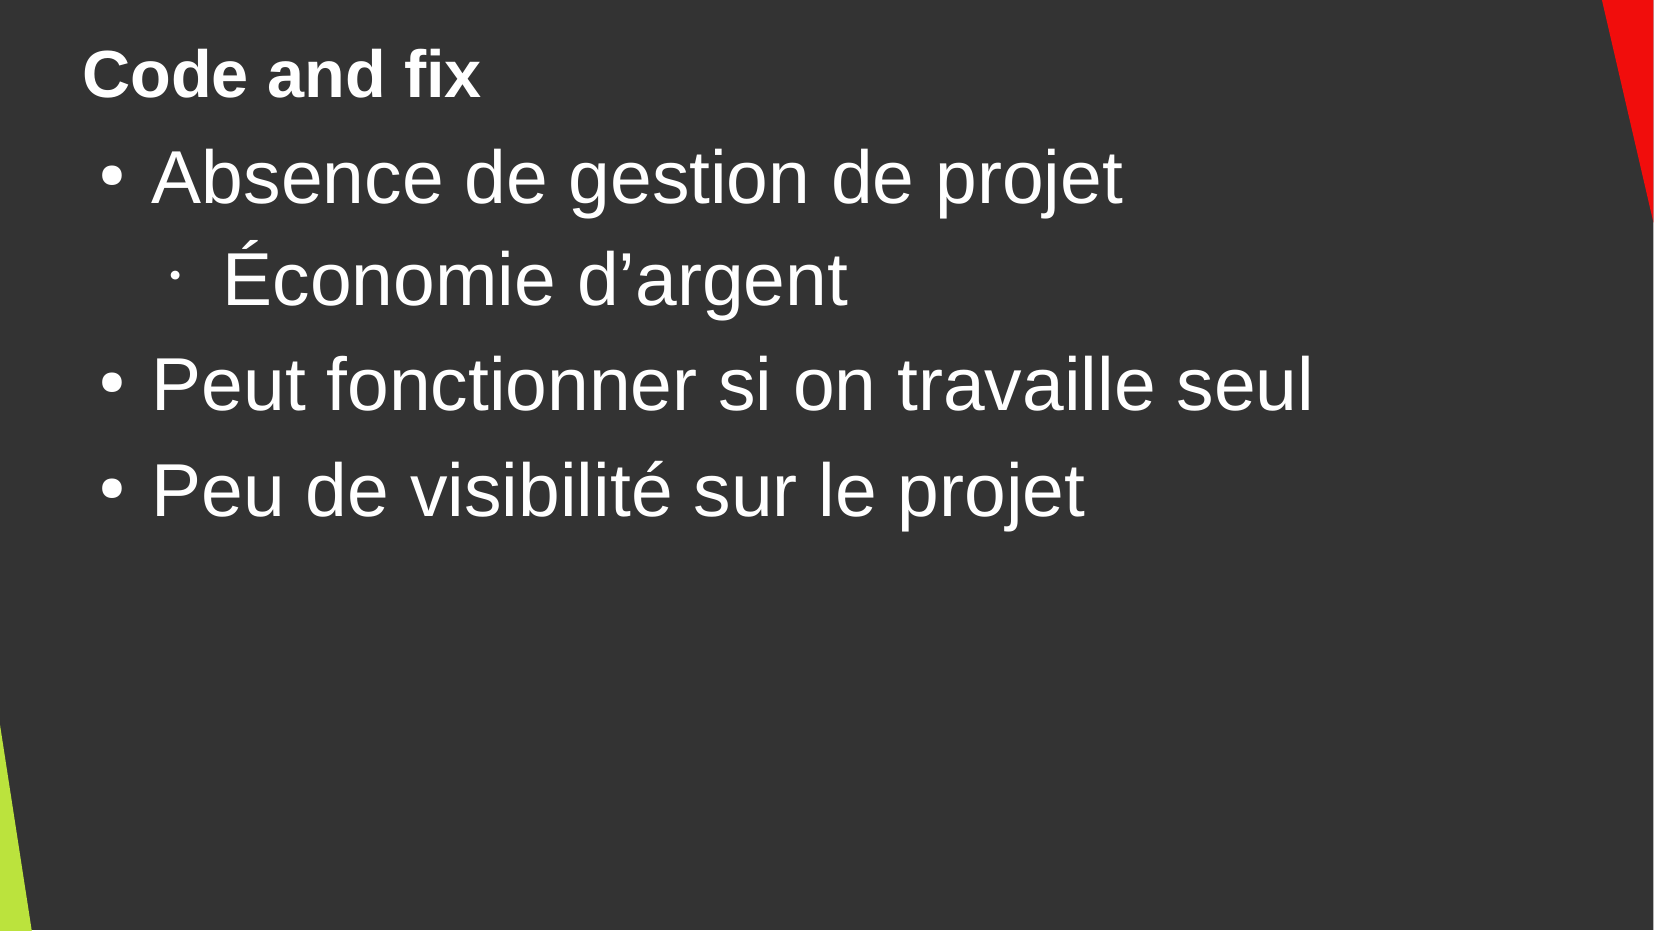

# Code and fix
Absence de gestion de projet
Économie d’argent
Peut fonctionner si on travaille seul
Peu de visibilité sur le projet